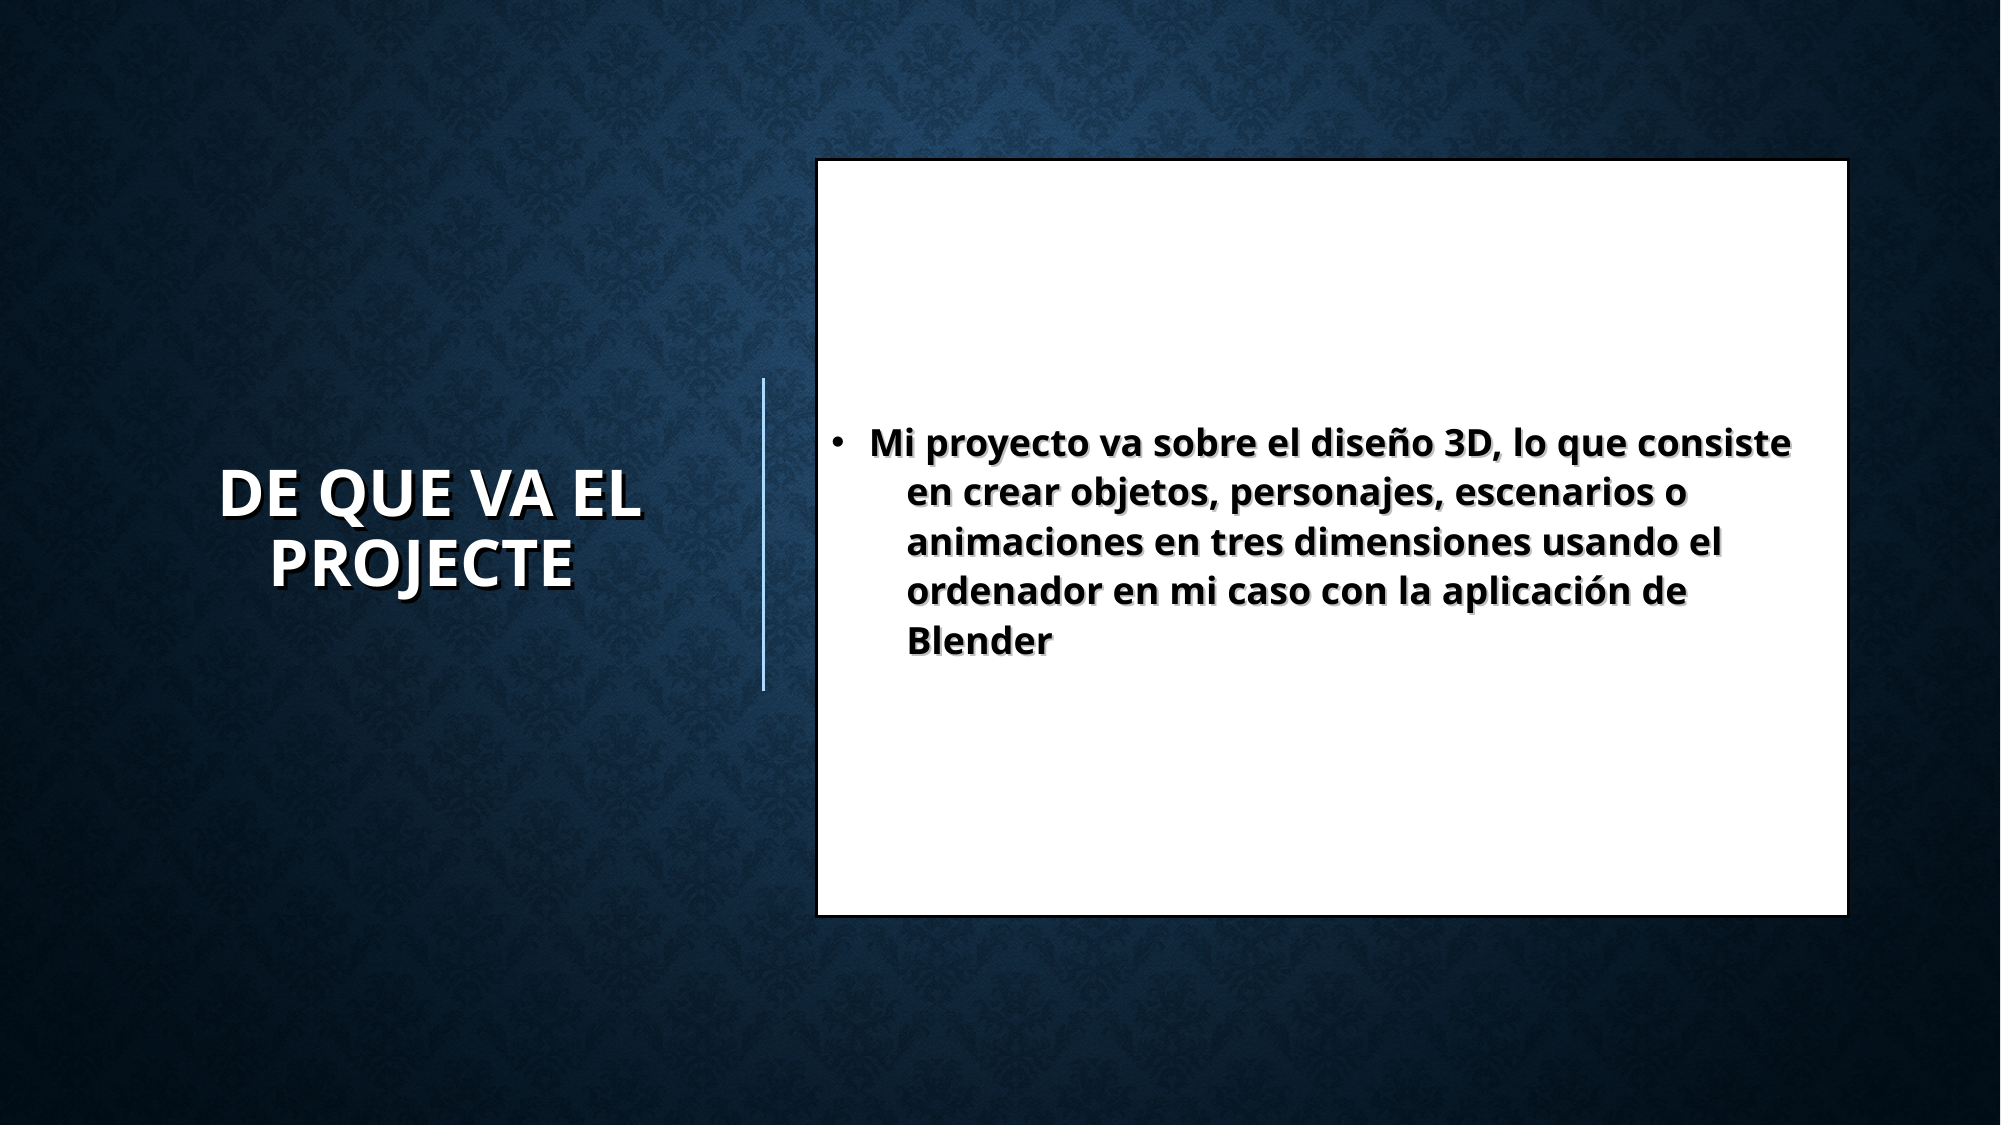

# De que va el projecte
Mi proyecto va sobre el diseño 3D, lo que consiste en crear objetos, personajes, escenarios o animaciones en tres dimensiones usando el ordenador en mi caso con la aplicación de Blender